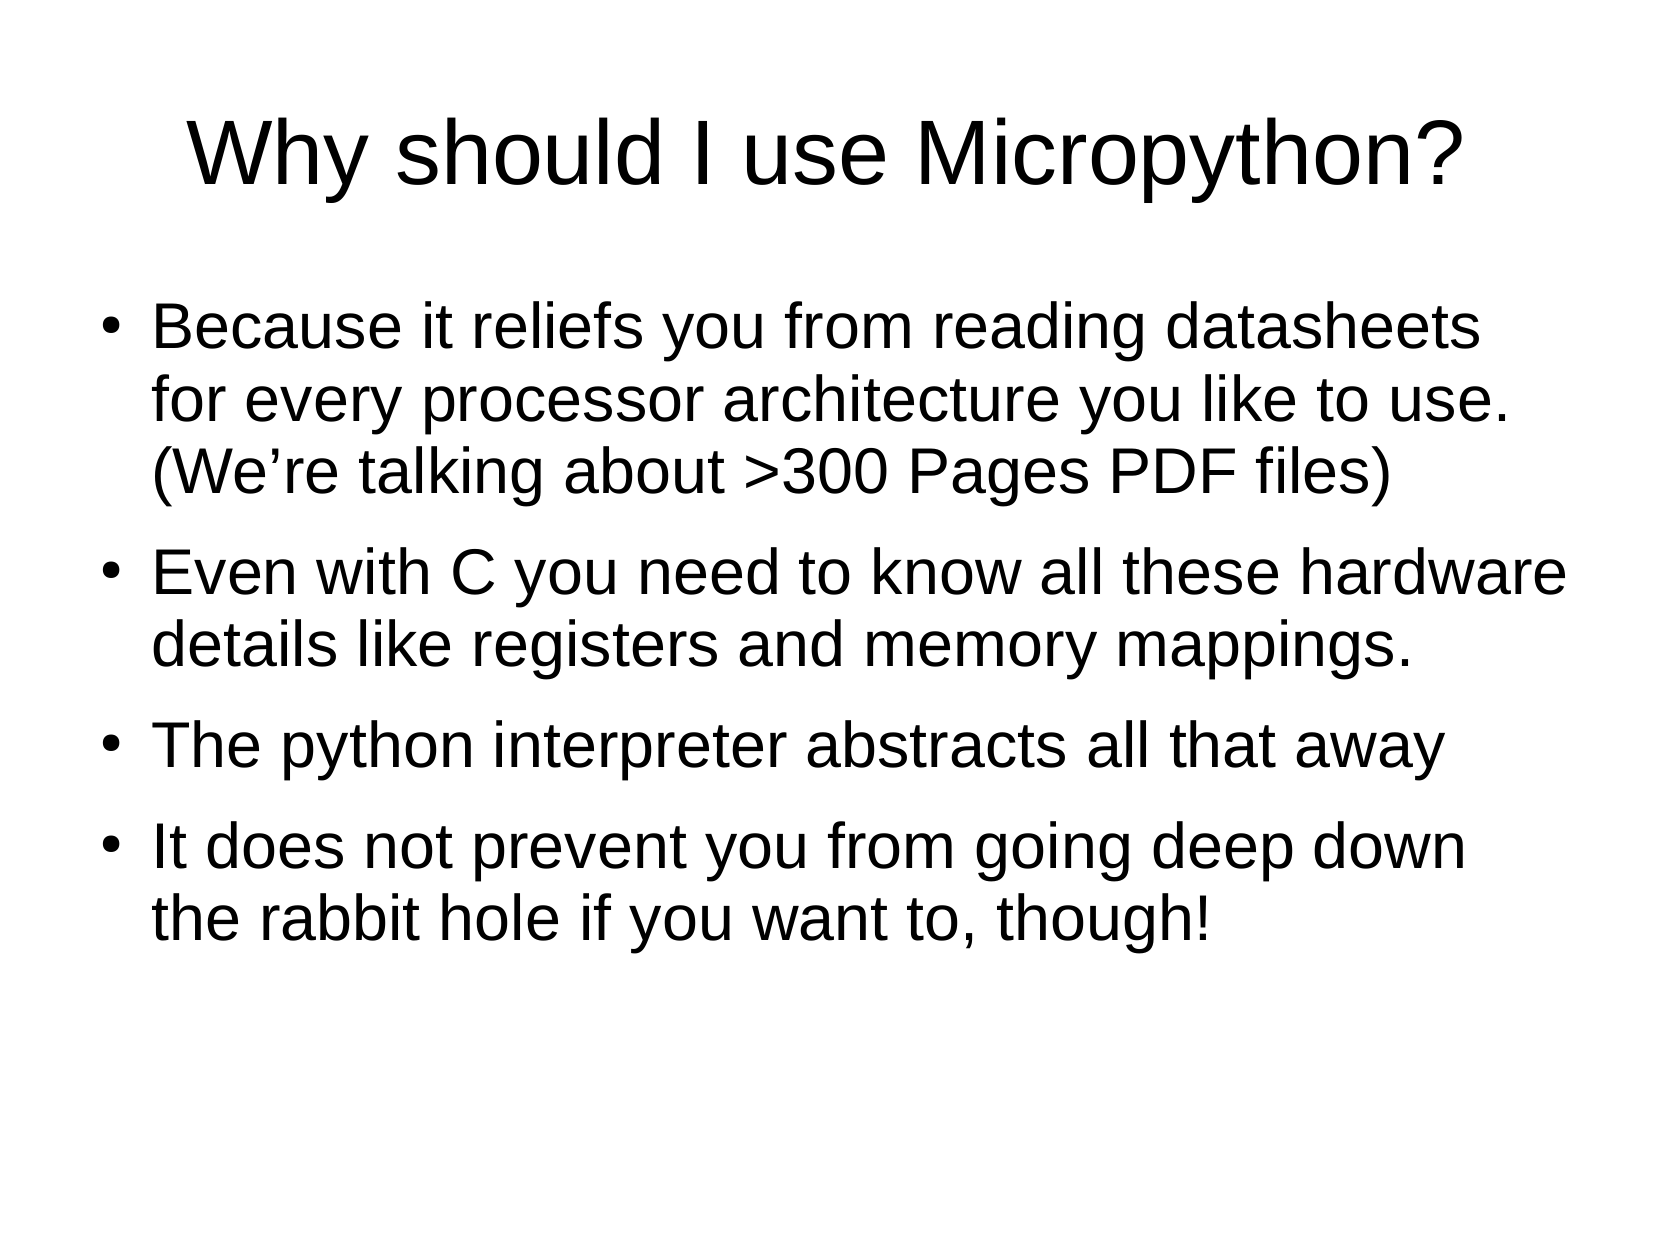

# Why should I use Micropython?
Because it reliefs you from reading datasheets for every processor architecture you like to use.
(We’re talking about >300 Pages PDF files)
Even with C you need to know all these hardware details like registers and memory mappings.
The python interpreter abstracts all that away
It does not prevent you from going deep down the rabbit hole if you want to, though!